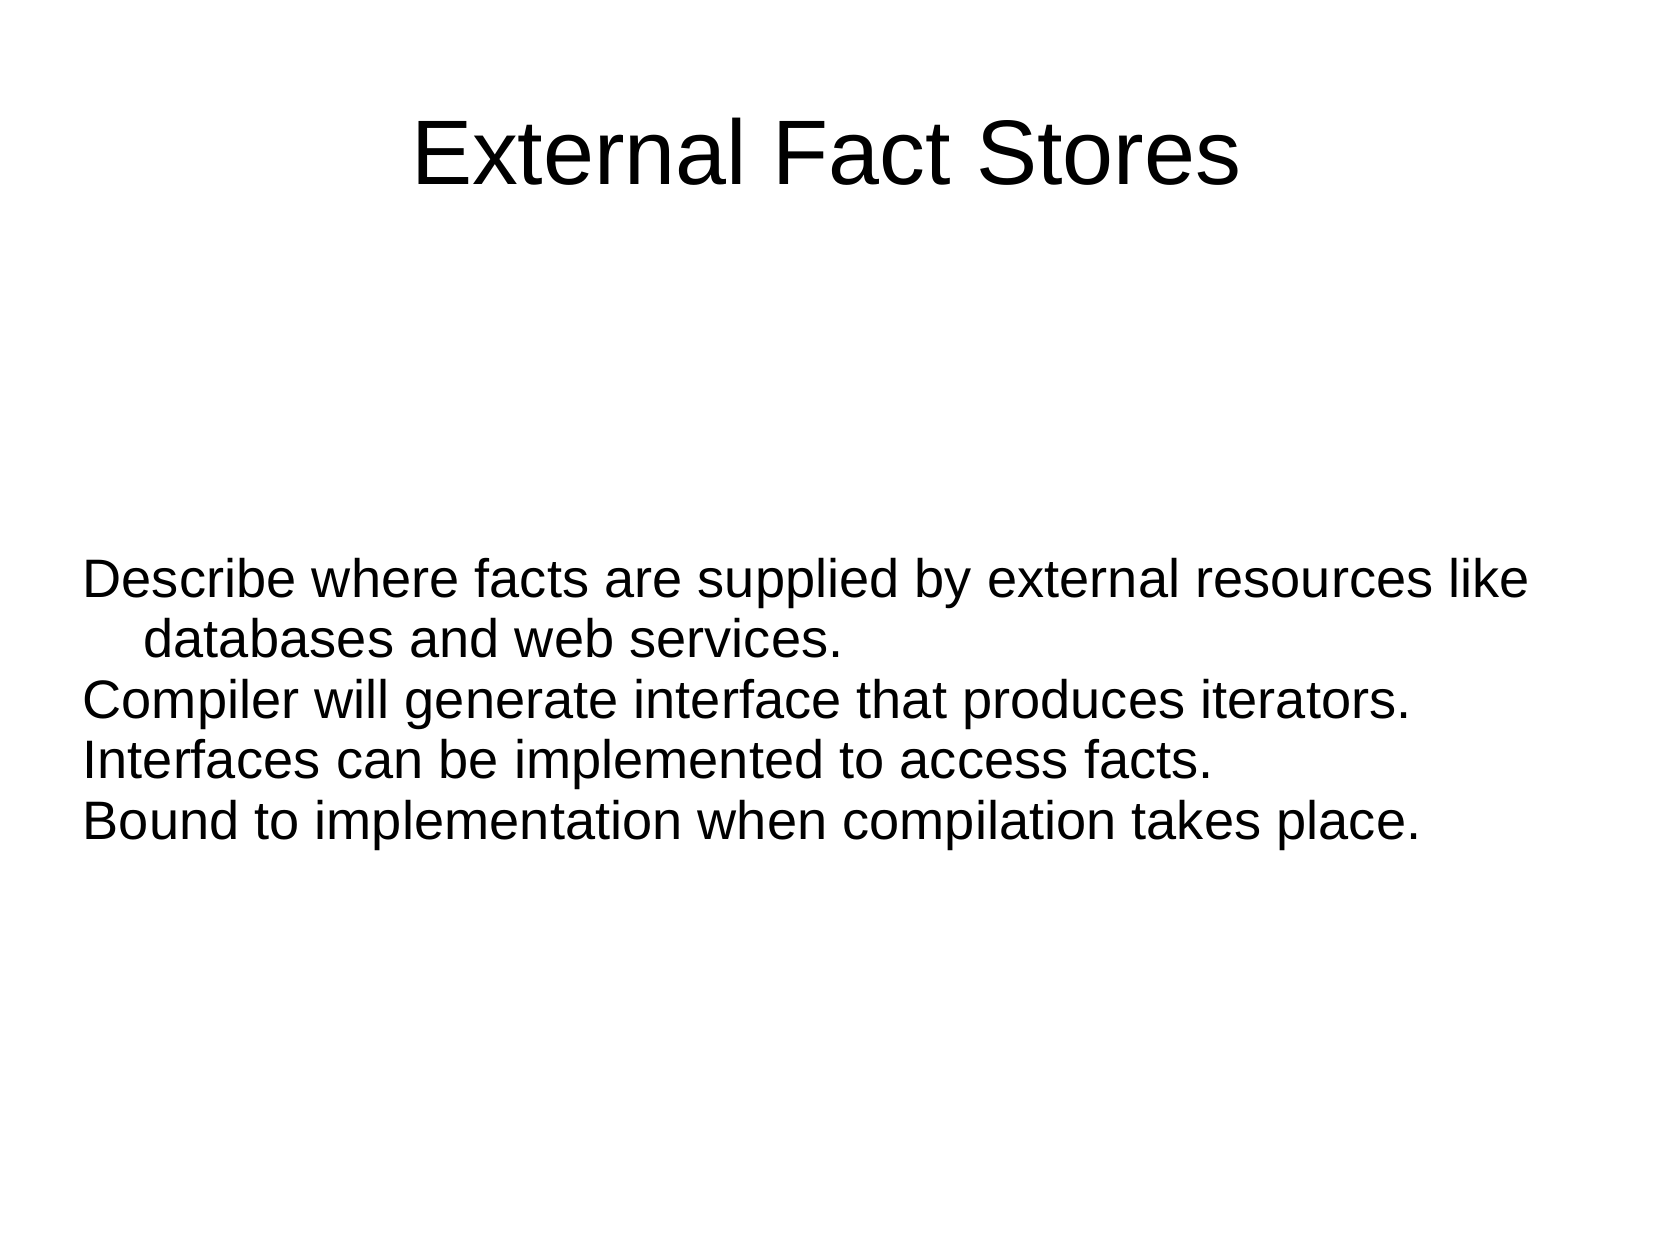

# External Fact Stores
Describe where facts are supplied by external resources like databases and web services.
Compiler will generate interface that produces iterators.
Interfaces can be implemented to access facts.
Bound to implementation when compilation takes place.